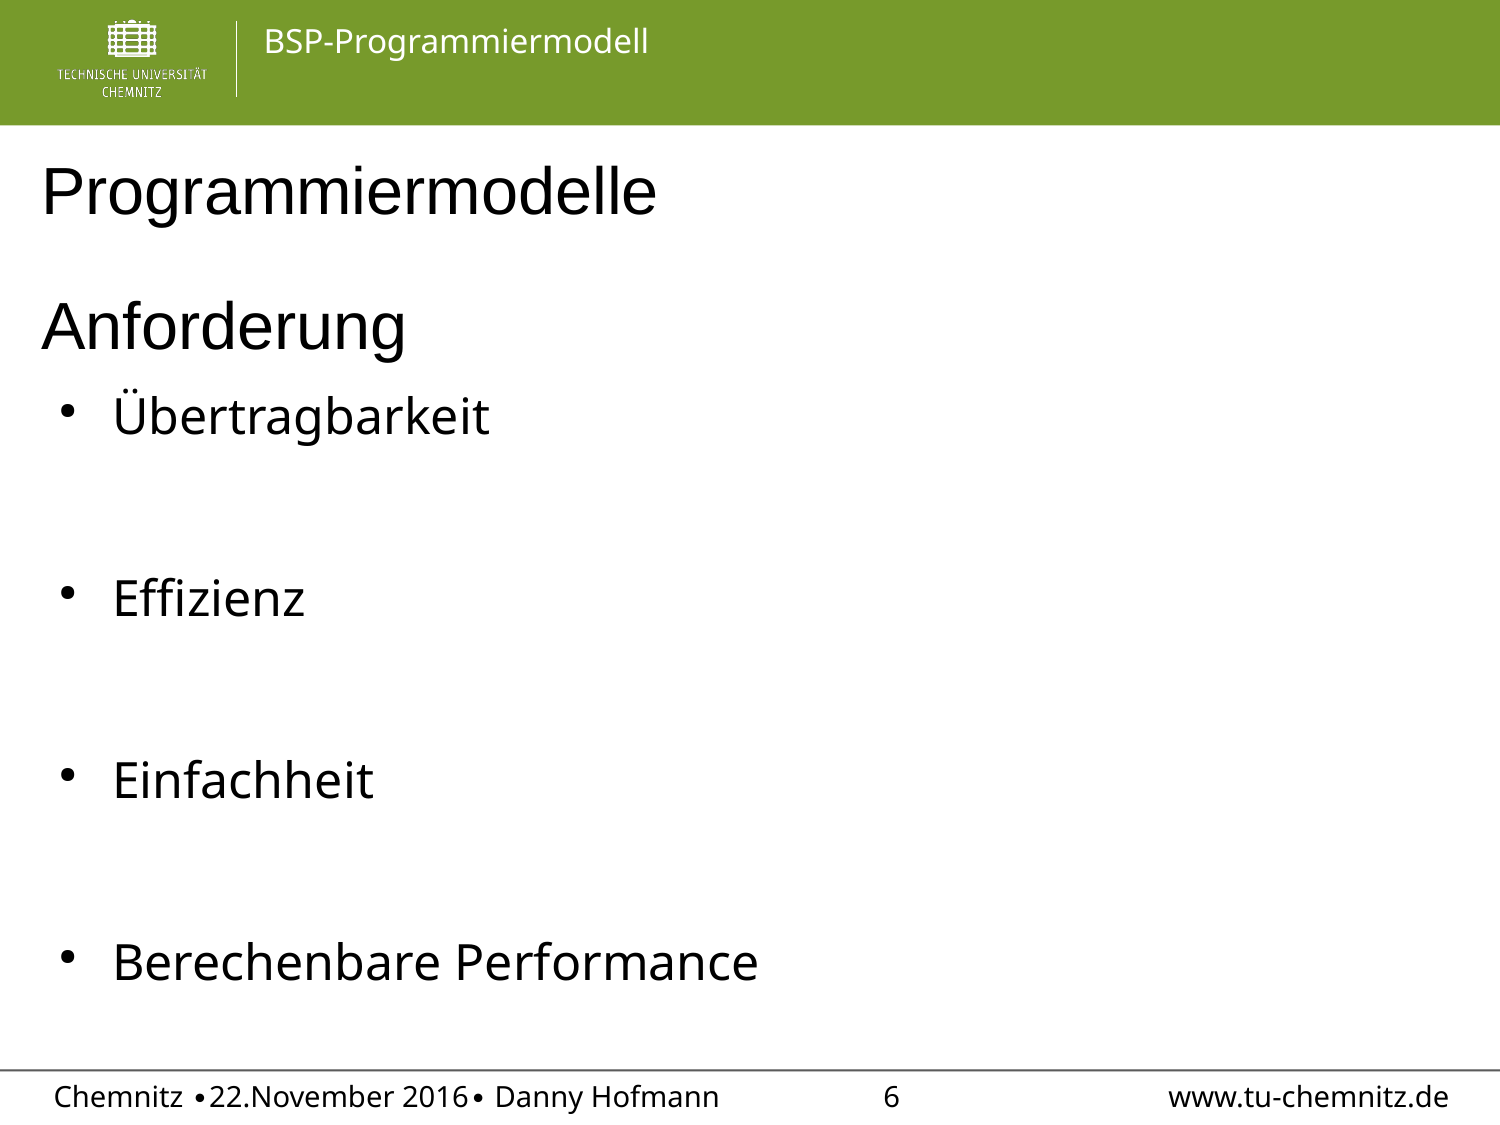

# Programmiermodelle Anforderung
Übertragbarkeit
Effizienz
Einfachheit
Berechenbare Performance